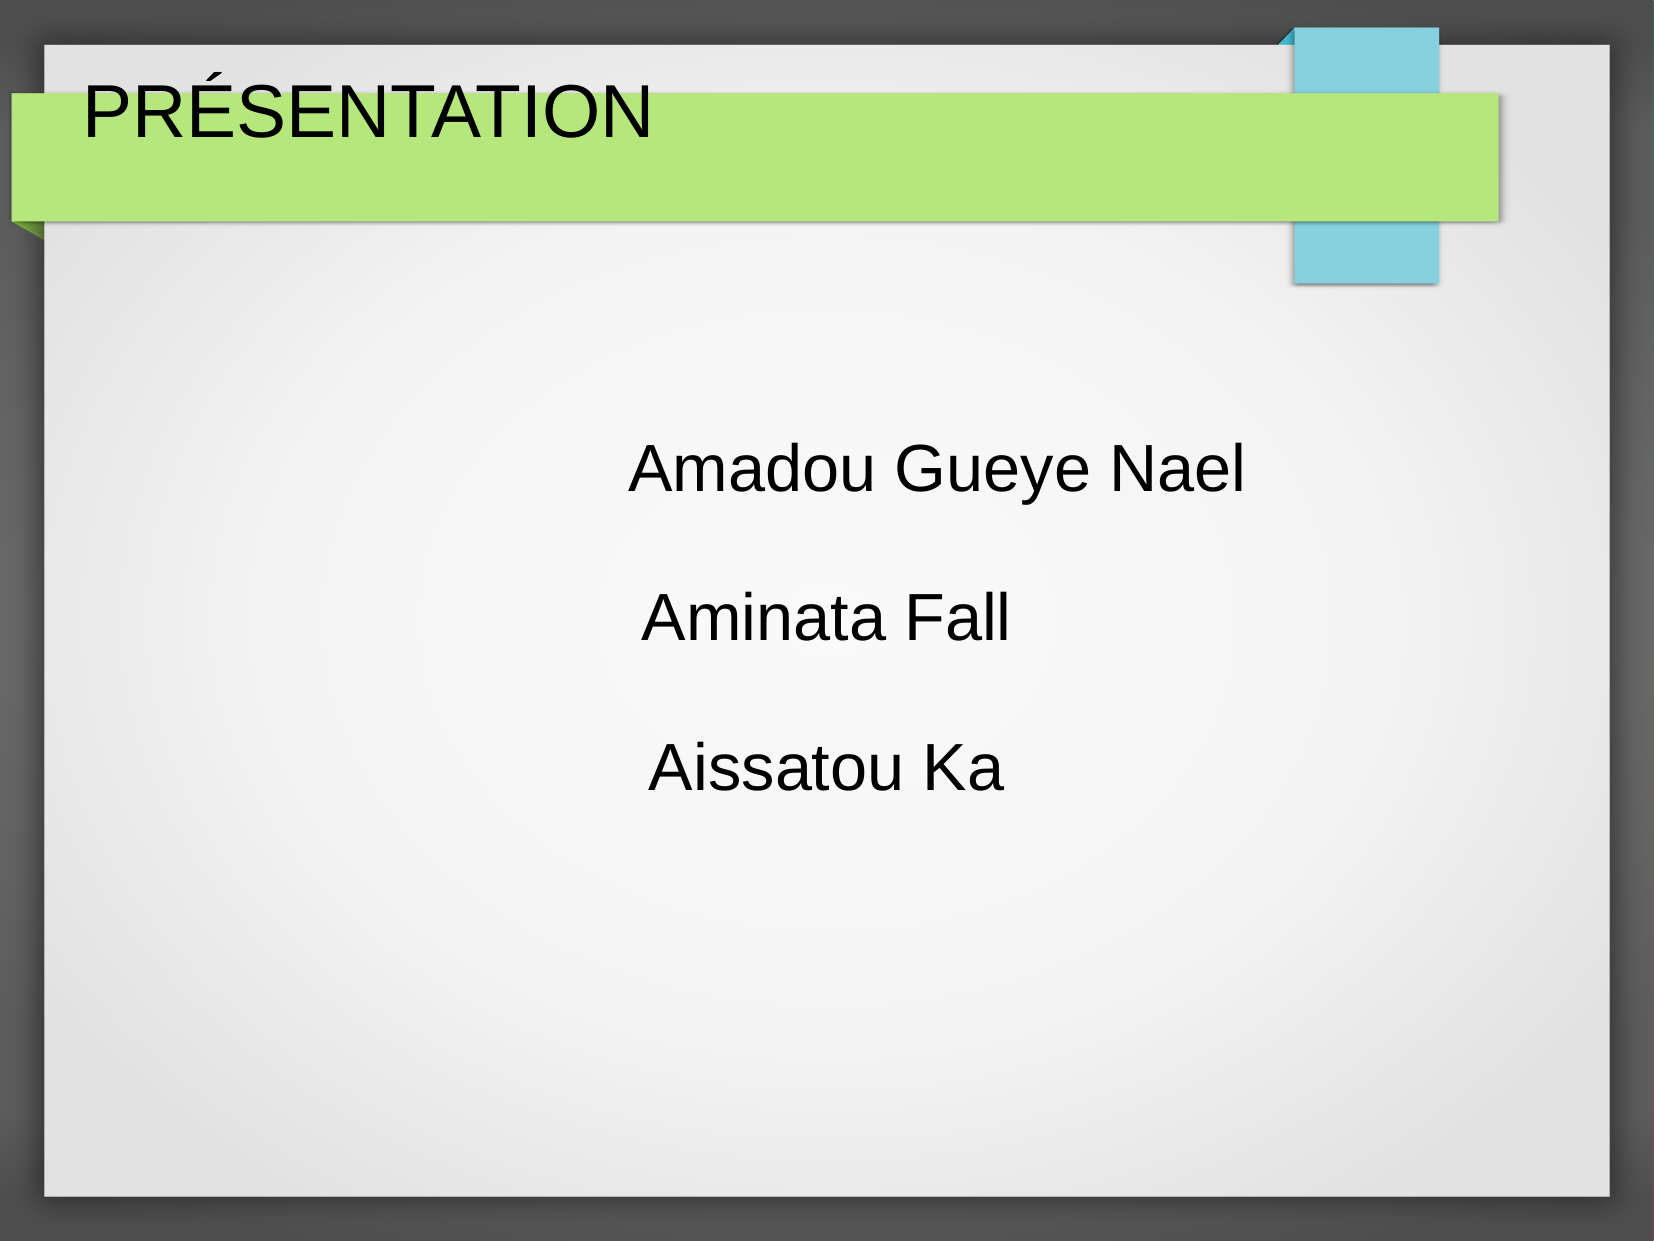

# PRÉSENTATION
 Amadou Gueye Nael
Aminata Fall
Aissatou Ka